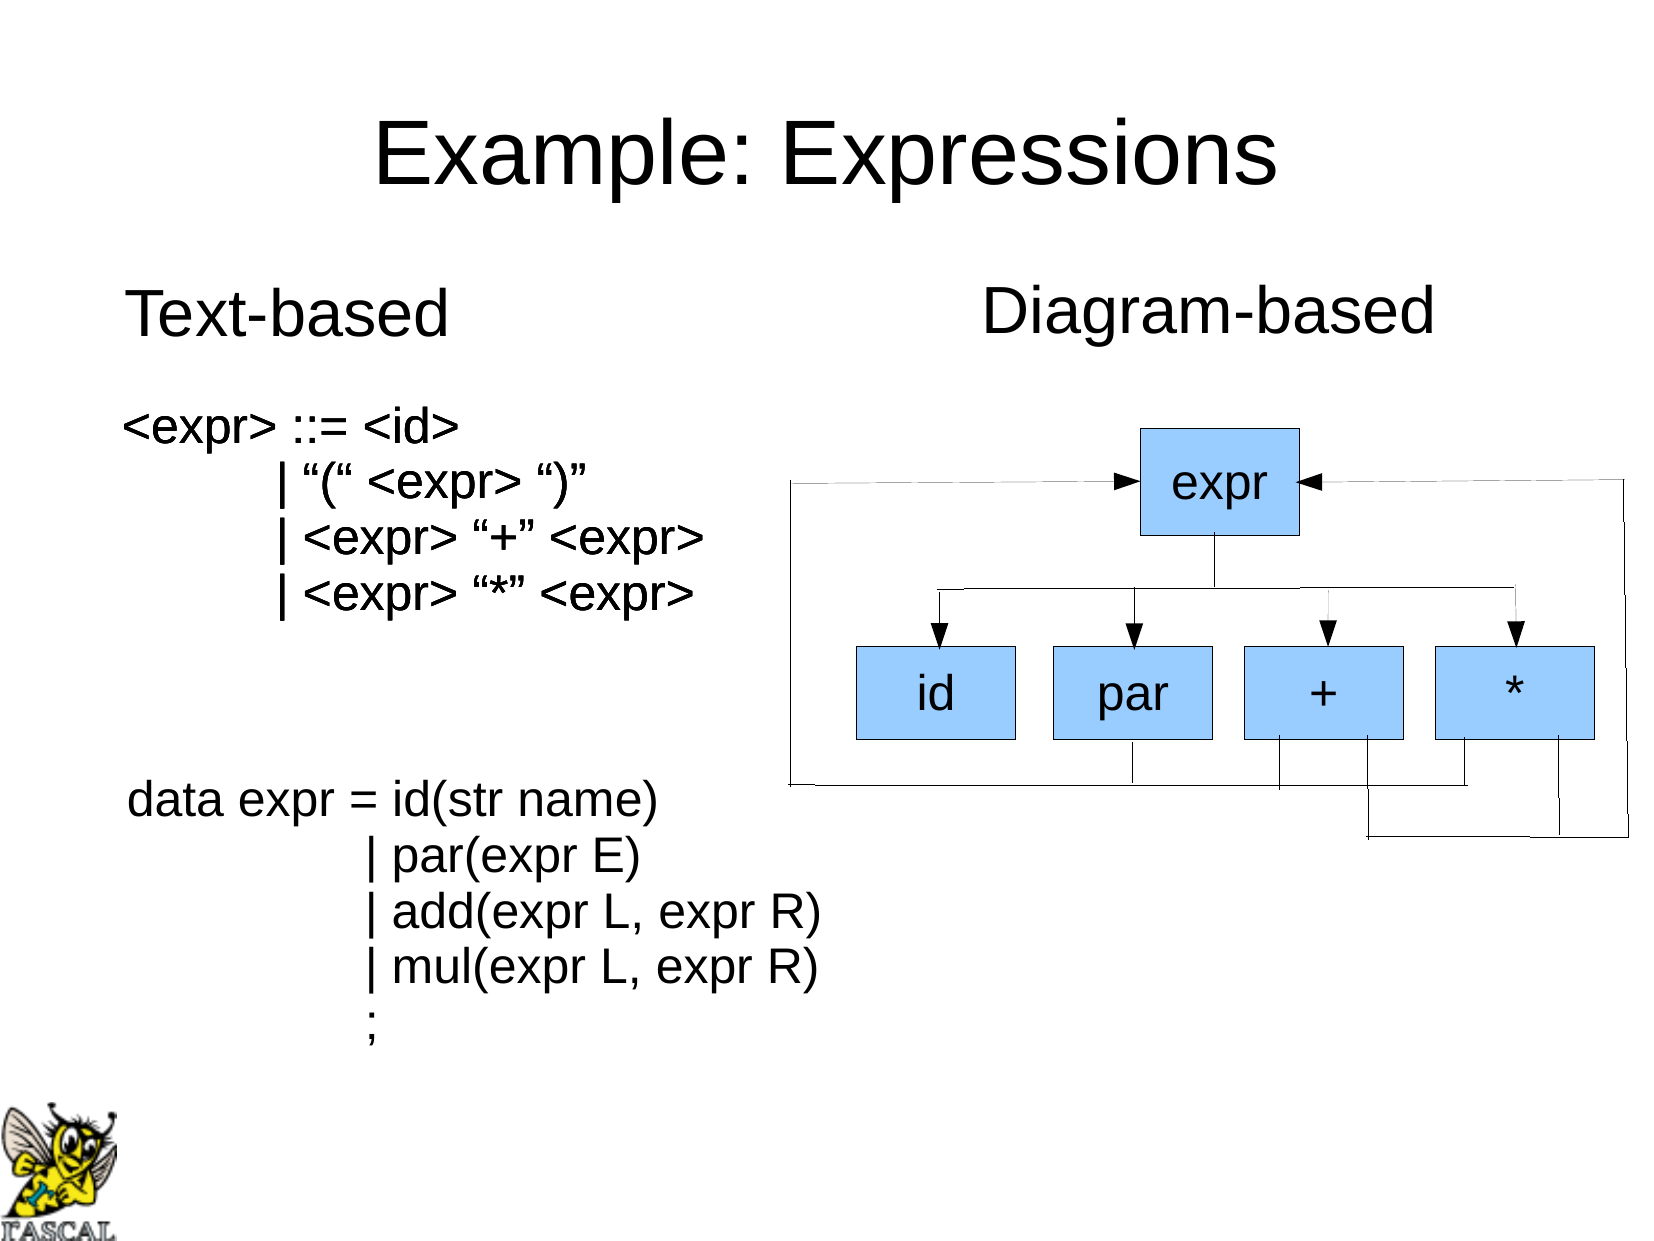

# Example: Expressions
Diagram-based
Text-based
<expr> ::= <id>
 | “(“ <expr> “)”
 | <expr> “+” <expr>
 | <expr> “*” <expr>
<expr> ::= <id>
 | “(“ <expr> “)”
 | <expr> “+” <expr>
 | <expr> “*” <expr>
<expr> ::= <id>
 | “(“ <expr> “)”
 | <expr> “+” <expr>
 | <expr> “*” <expr>
expr
id
par
+
*
data expr = id(str name)
 | par(expr E)
 | add(expr L, expr R)
 | mul(expr L, expr R)
 ;